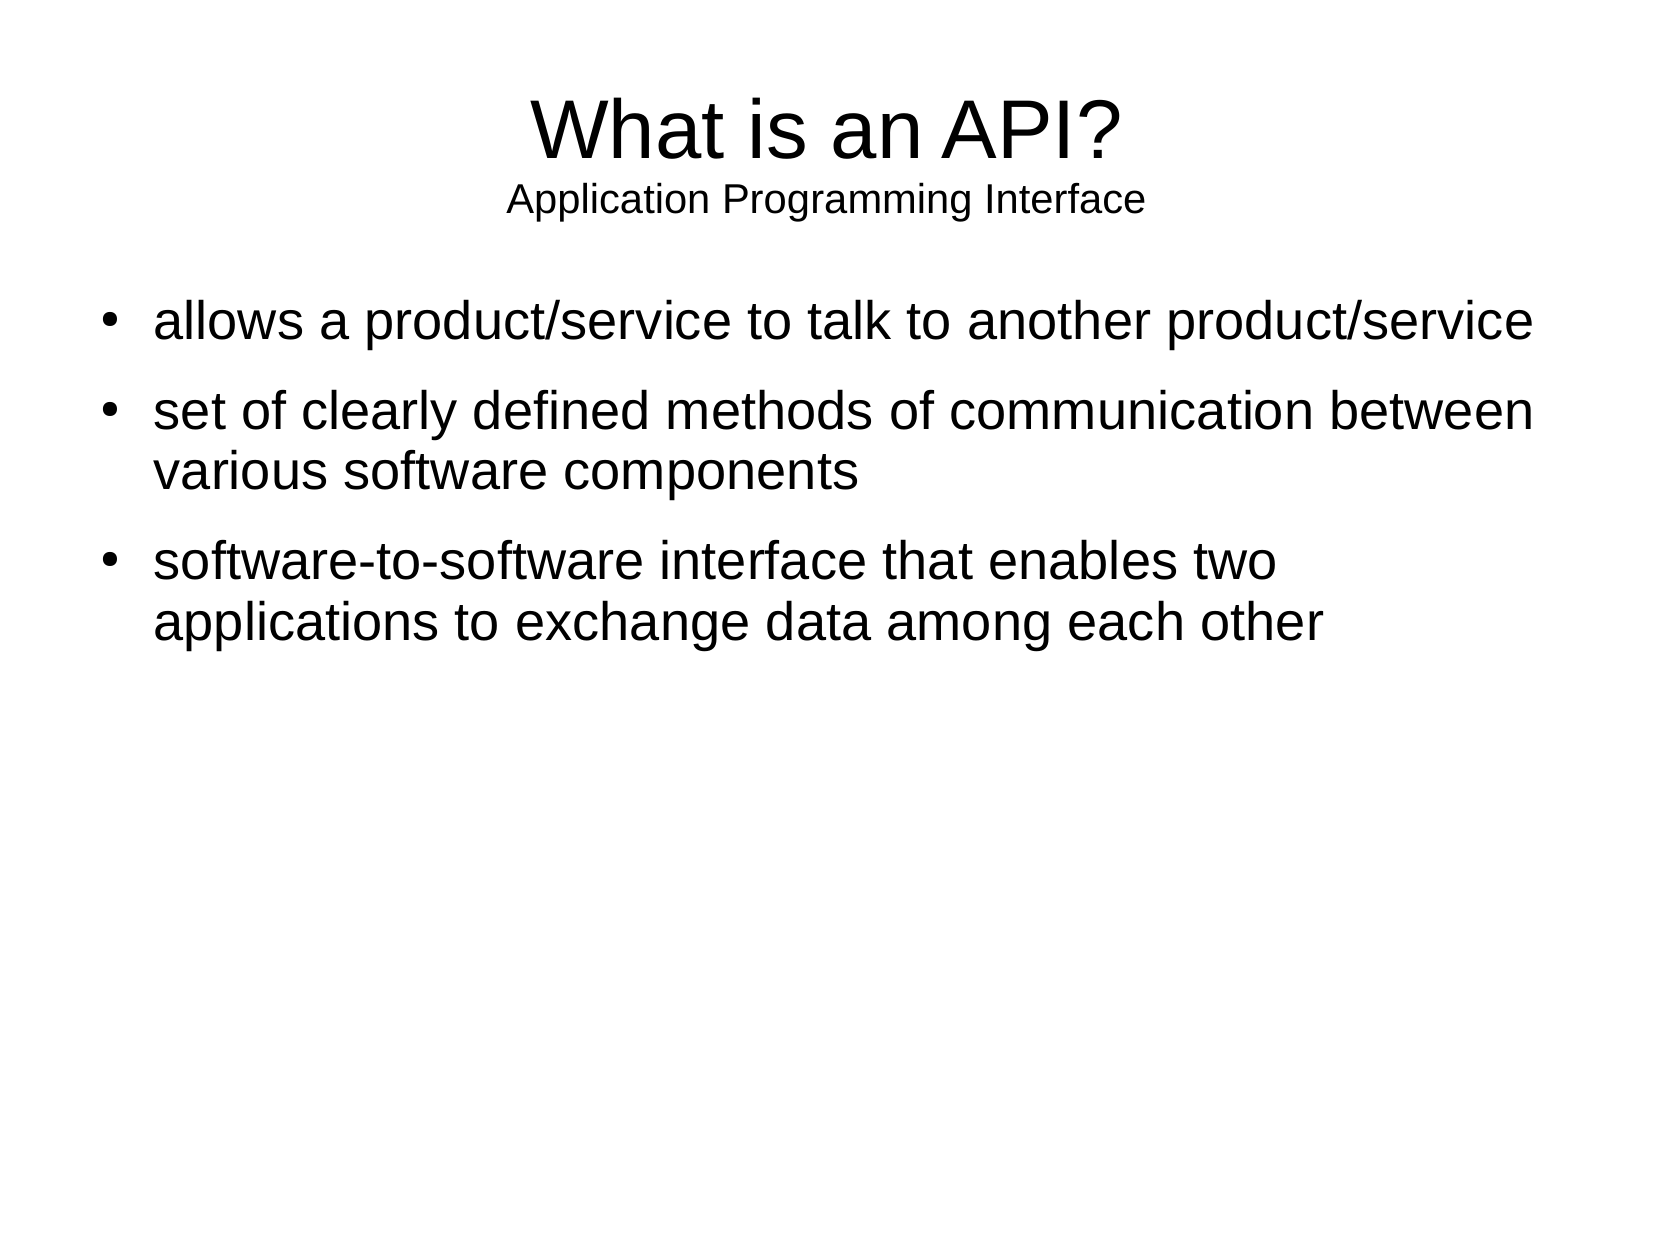

# What is an API? Application Programming Interface
allows a product/service to talk to another product/service
set of clearly defined methods of communication between various software components
software-to-software interface that enables two applications to exchange data among each other